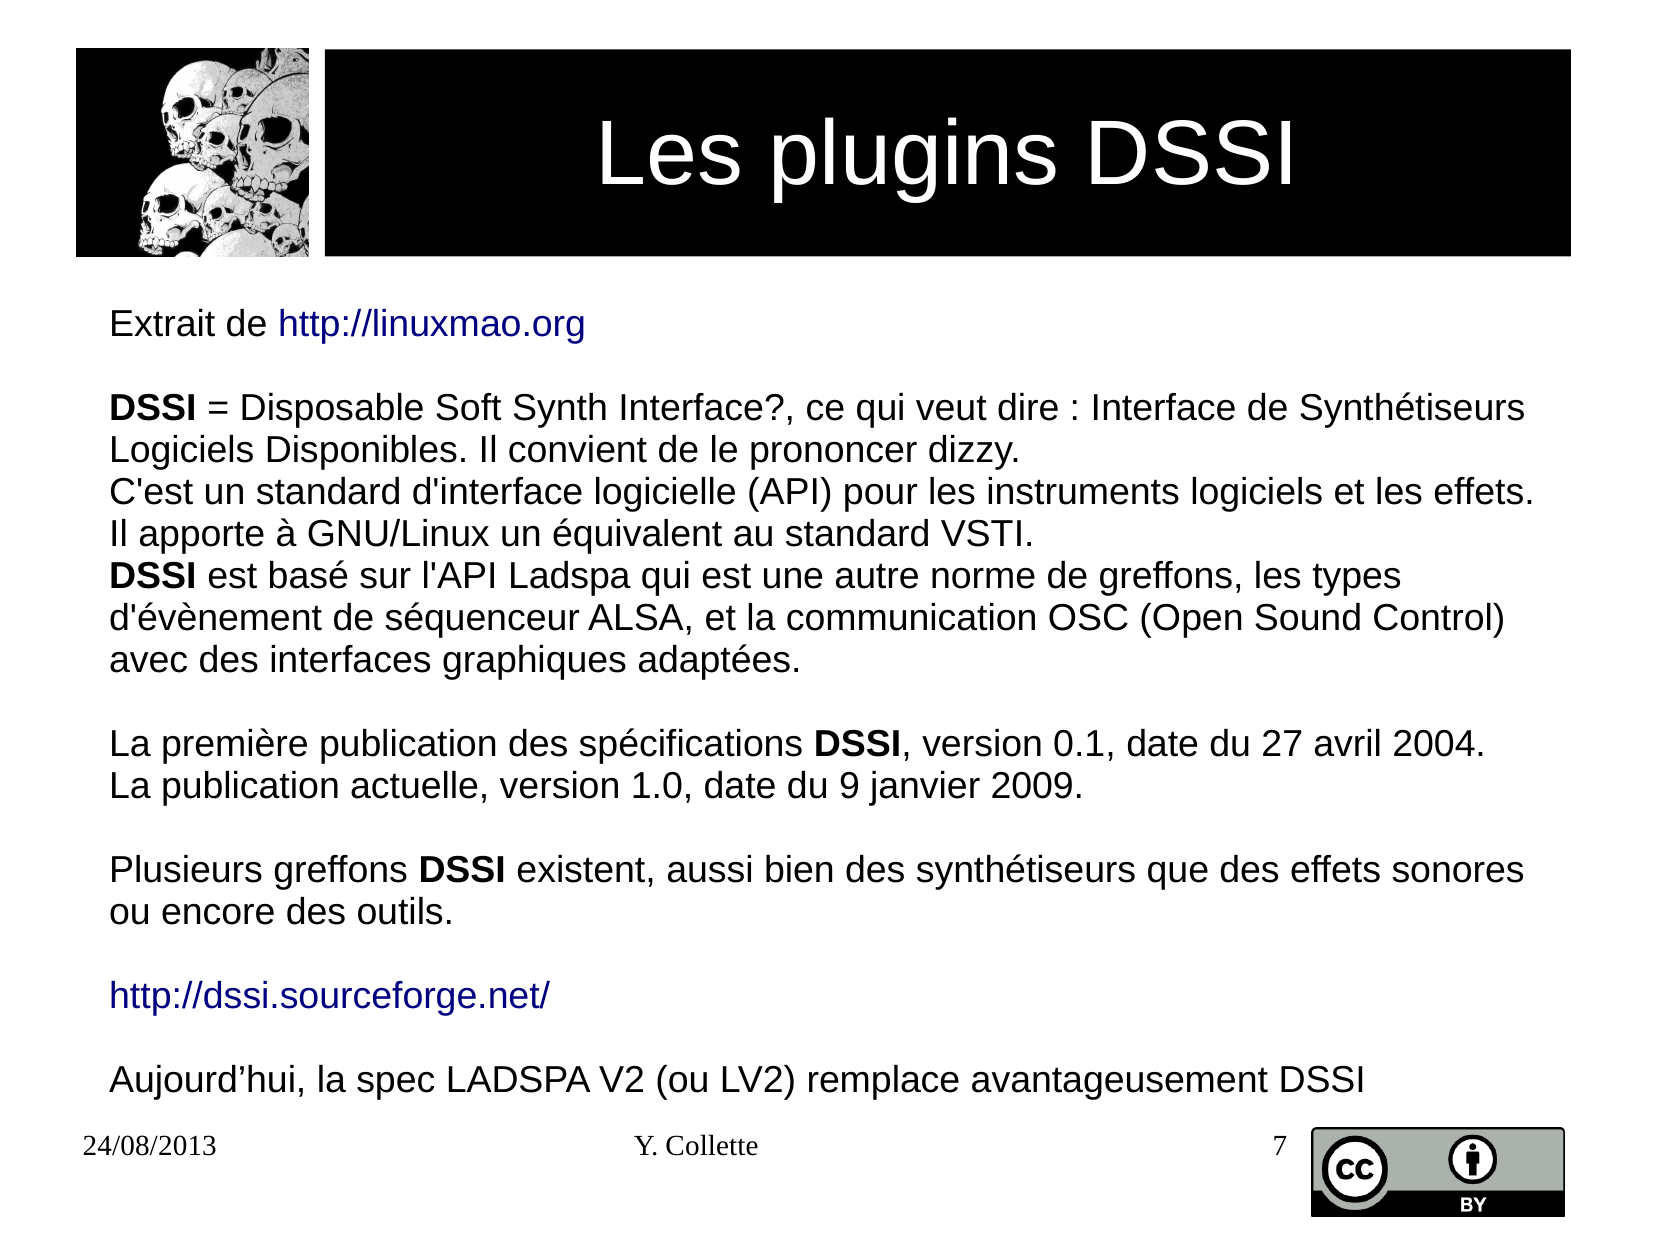

# Les plugins DSSI
Extrait de http://linuxmao.org
DSSI = Disposable Soft Synth Interface?, ce qui veut dire : Interface de Synthétiseurs Logiciels Disponibles. Il convient de le prononcer dizzy.
C'est un standard d'interface logicielle (API) pour les instruments logiciels et les effets. Il apporte à GNU/Linux un équivalent au standard VSTI.
DSSI est basé sur l'API Ladspa qui est une autre norme de greffons, les types d'évènement de séquenceur ALSA, et la communication OSC (Open Sound Control) avec des interfaces graphiques adaptées.
La première publication des spécifications DSSI, version 0.1, date du 27 avril 2004.
La publication actuelle, version 1.0, date du 9 janvier 2009.
Plusieurs greffons DSSI existent, aussi bien des synthétiseurs que des effets sonores ou encore des outils.
http://dssi.sourceforge.net/
Aujourd’hui, la spec LADSPA V2 (ou LV2) remplace avantageusement DSSI
Y. Collette
7